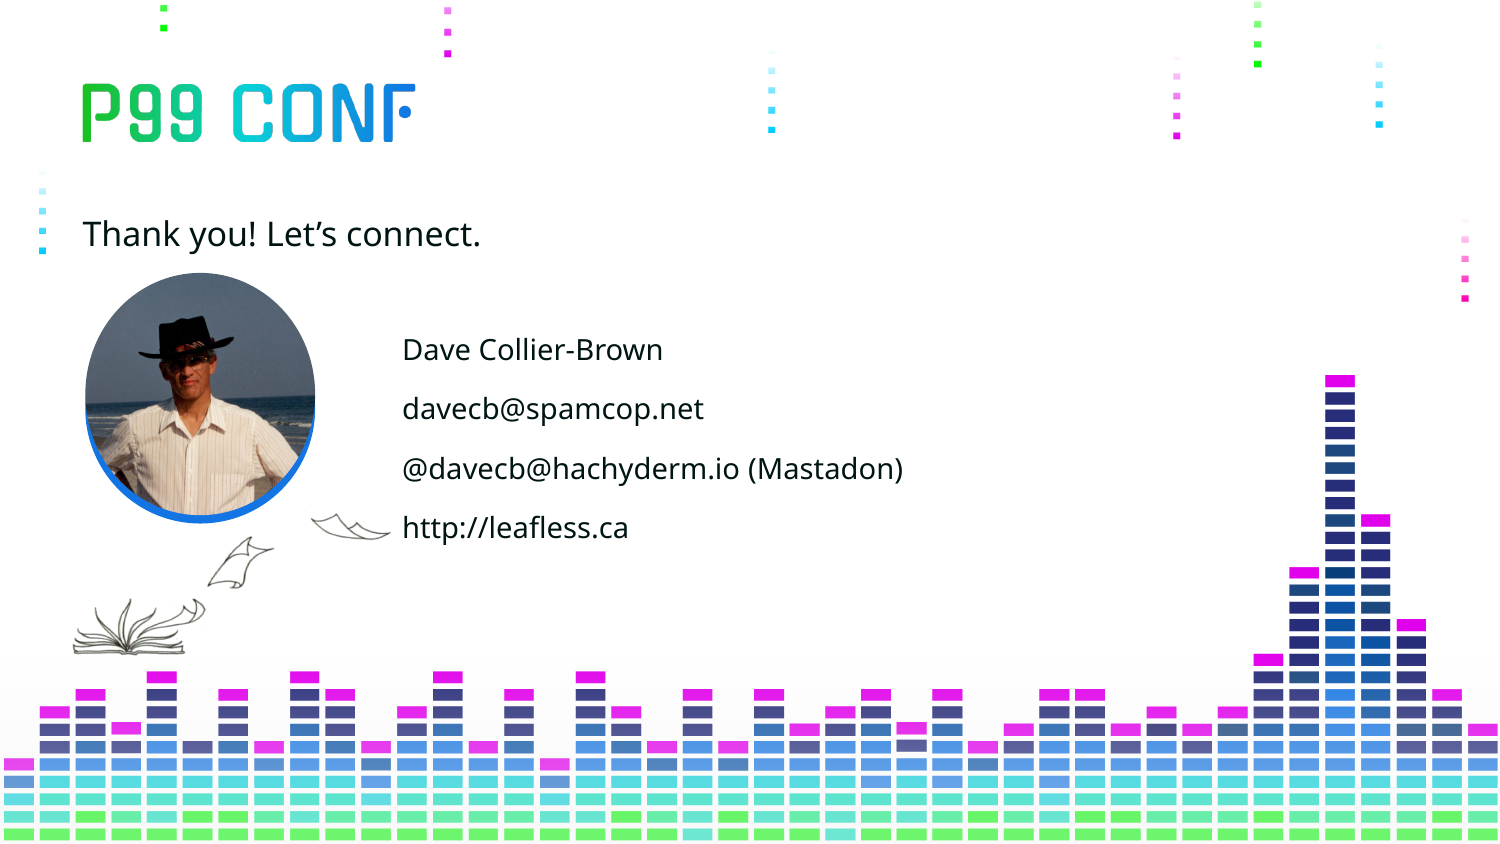

# Thank you! Let’s connect.
Dave Collier-Brown
davecb@spamcop.net
@davecb@hachyderm.io (Mastadon)
http://leafless.ca